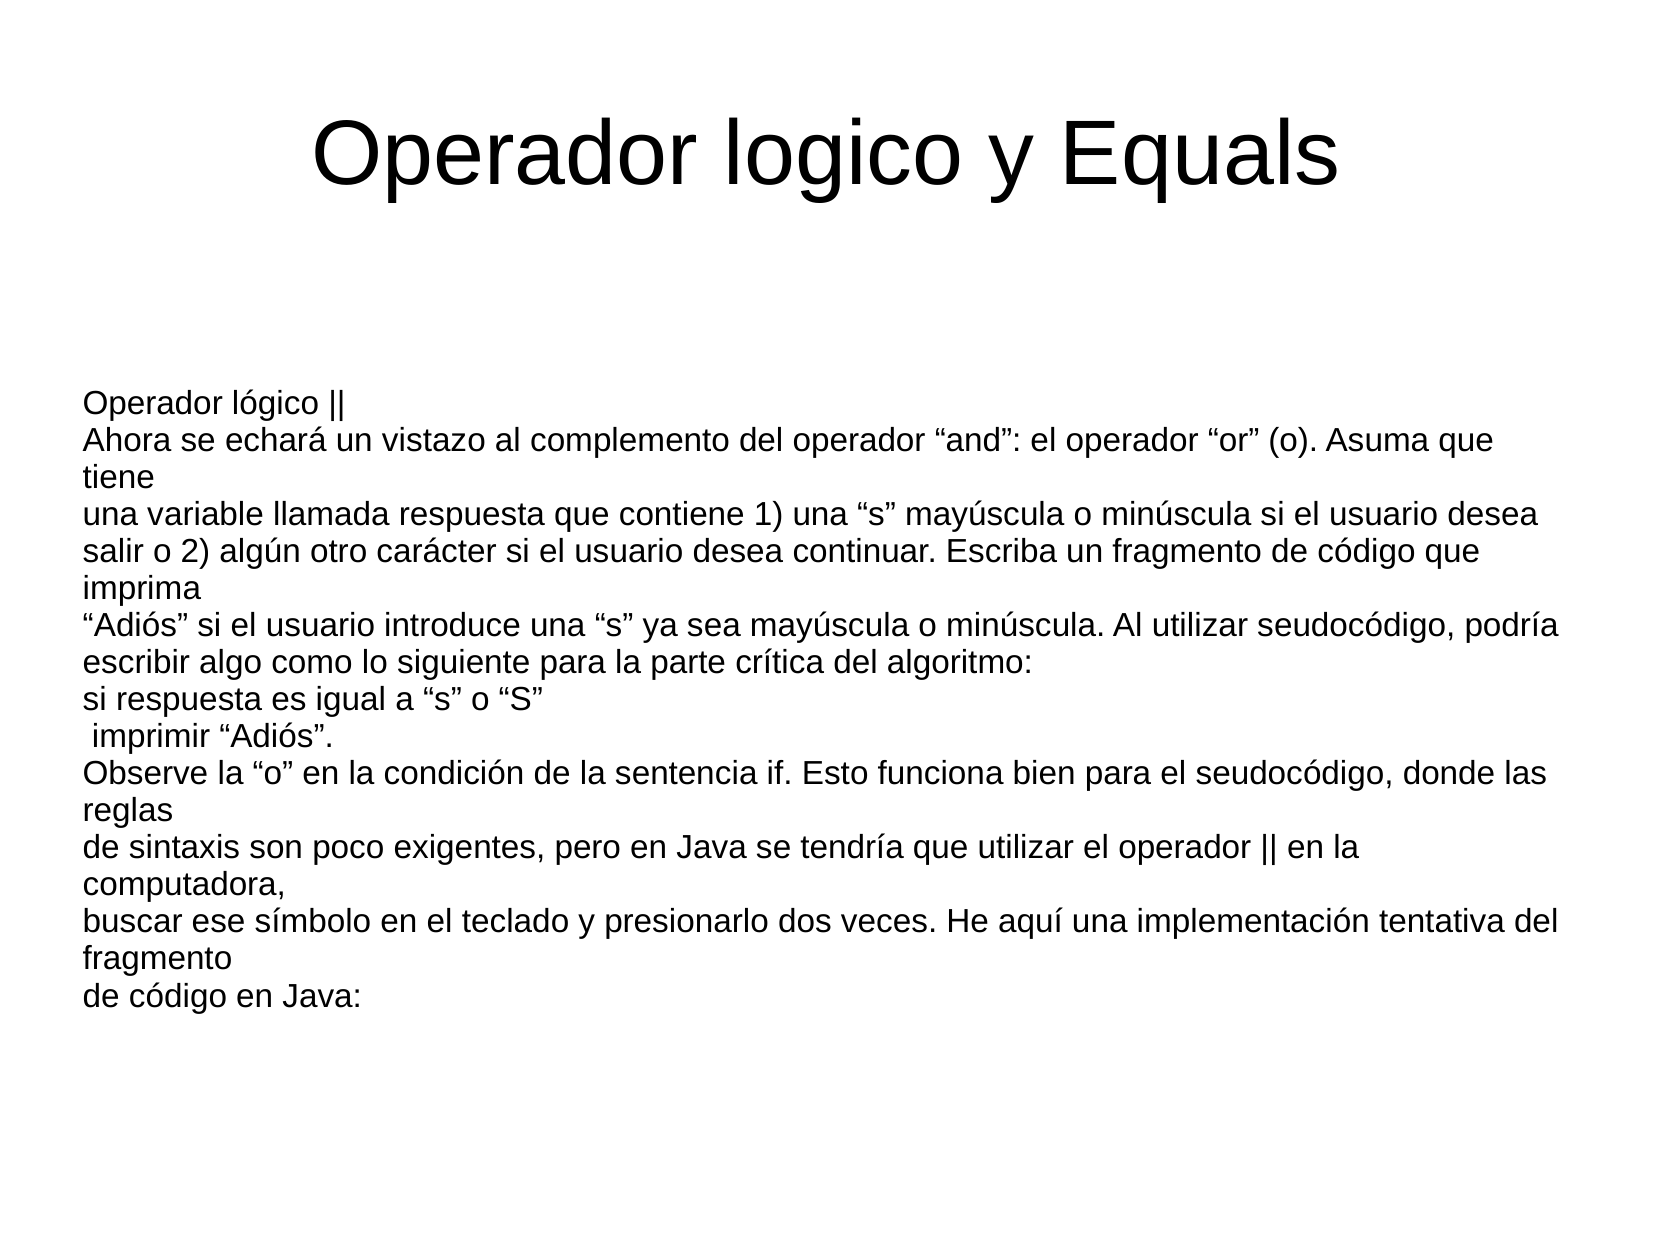

# Operador logico y Equals
Operador lógico ||
Ahora se echará un vistazo al complemento del operador “and”: el operador “or” (o). Asuma que tiene
una variable llamada respuesta que contiene 1) una “s” mayúscula o minúscula si el usuario desea
salir o 2) algún otro carácter si el usuario desea continuar. Escriba un fragmento de código que imprima
“Adiós” si el usuario introduce una “s” ya sea mayúscula o minúscula. Al utilizar seudocódigo, podría
escribir algo como lo siguiente para la parte crítica del algoritmo:
si respuesta es igual a “s” o “S”
 imprimir “Adiós”.
Observe la “o” en la condición de la sentencia if. Esto funciona bien para el seudocódigo, donde las reglas
de sintaxis son poco exigentes, pero en Java se tendría que utilizar el operador || en la computadora,
buscar ese símbolo en el teclado y presionarlo dos veces. He aquí una implementación tentativa del fragmento
de código en Java: